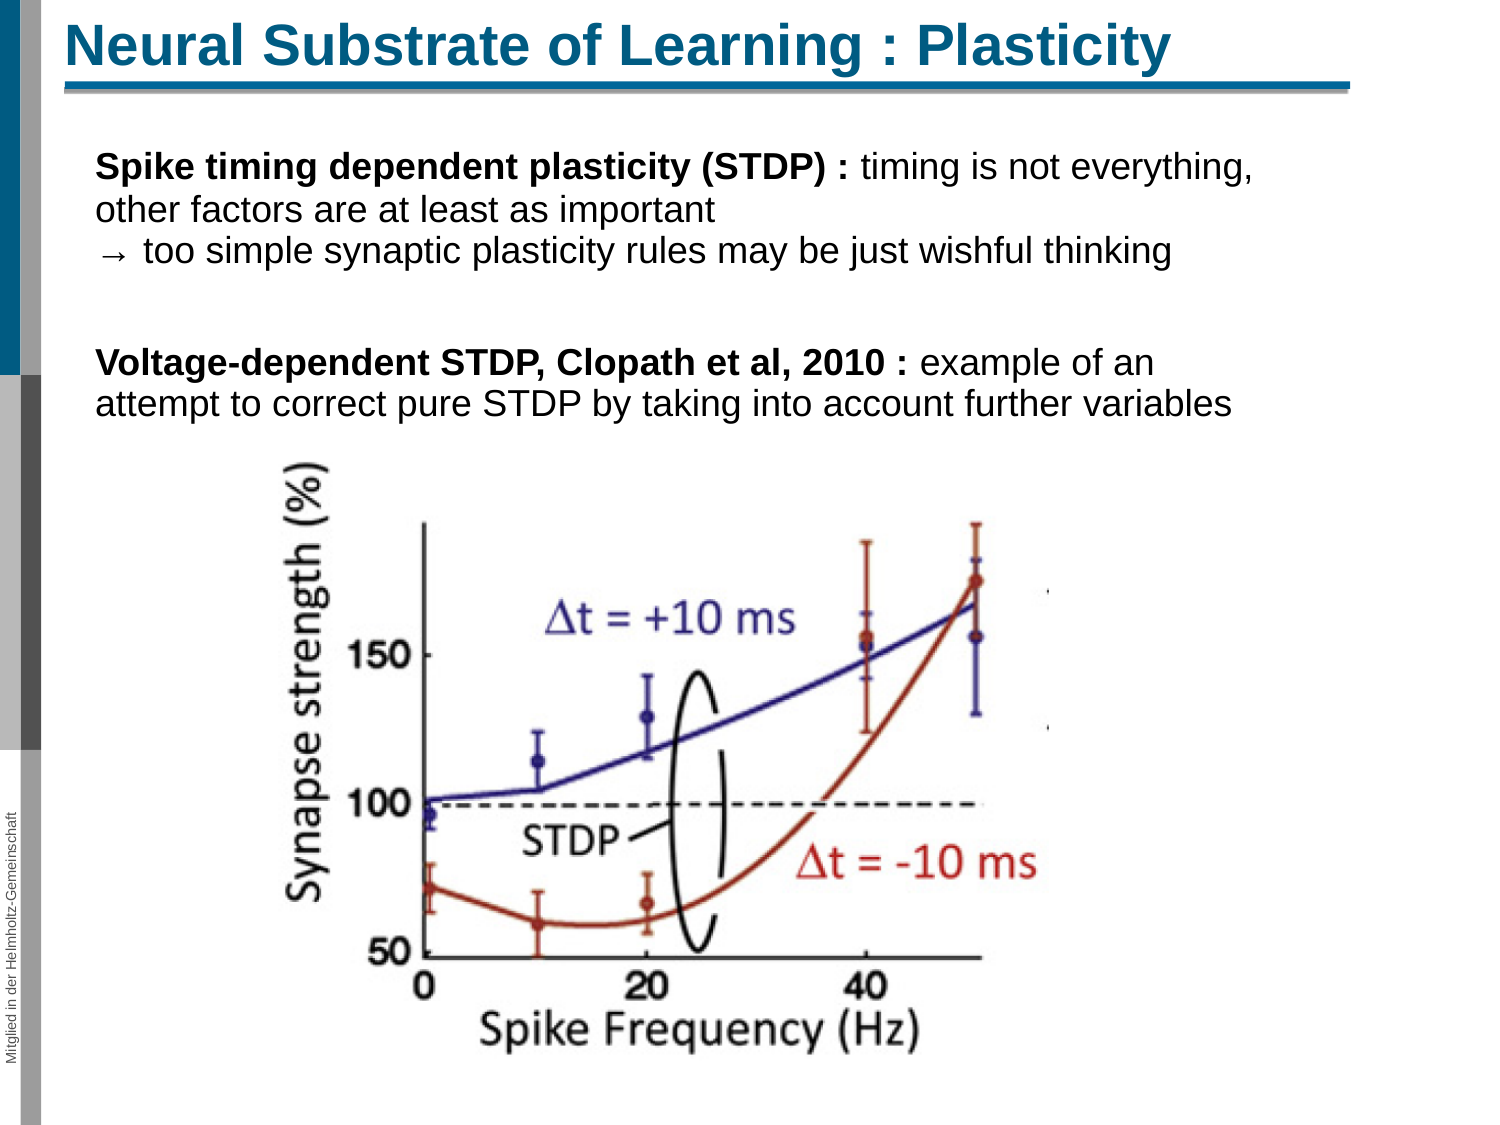

Neural Substrate of Learning : Plasticity
Spike timing dependent plasticity (STDP) : timing is not everything, other factors are at least as important
→ too simple synaptic plasticity rules may be just wishful thinking
Voltage-dependent STDP, Clopath et al, 2010 : example of an attempt to correct pure STDP by taking into account further variables